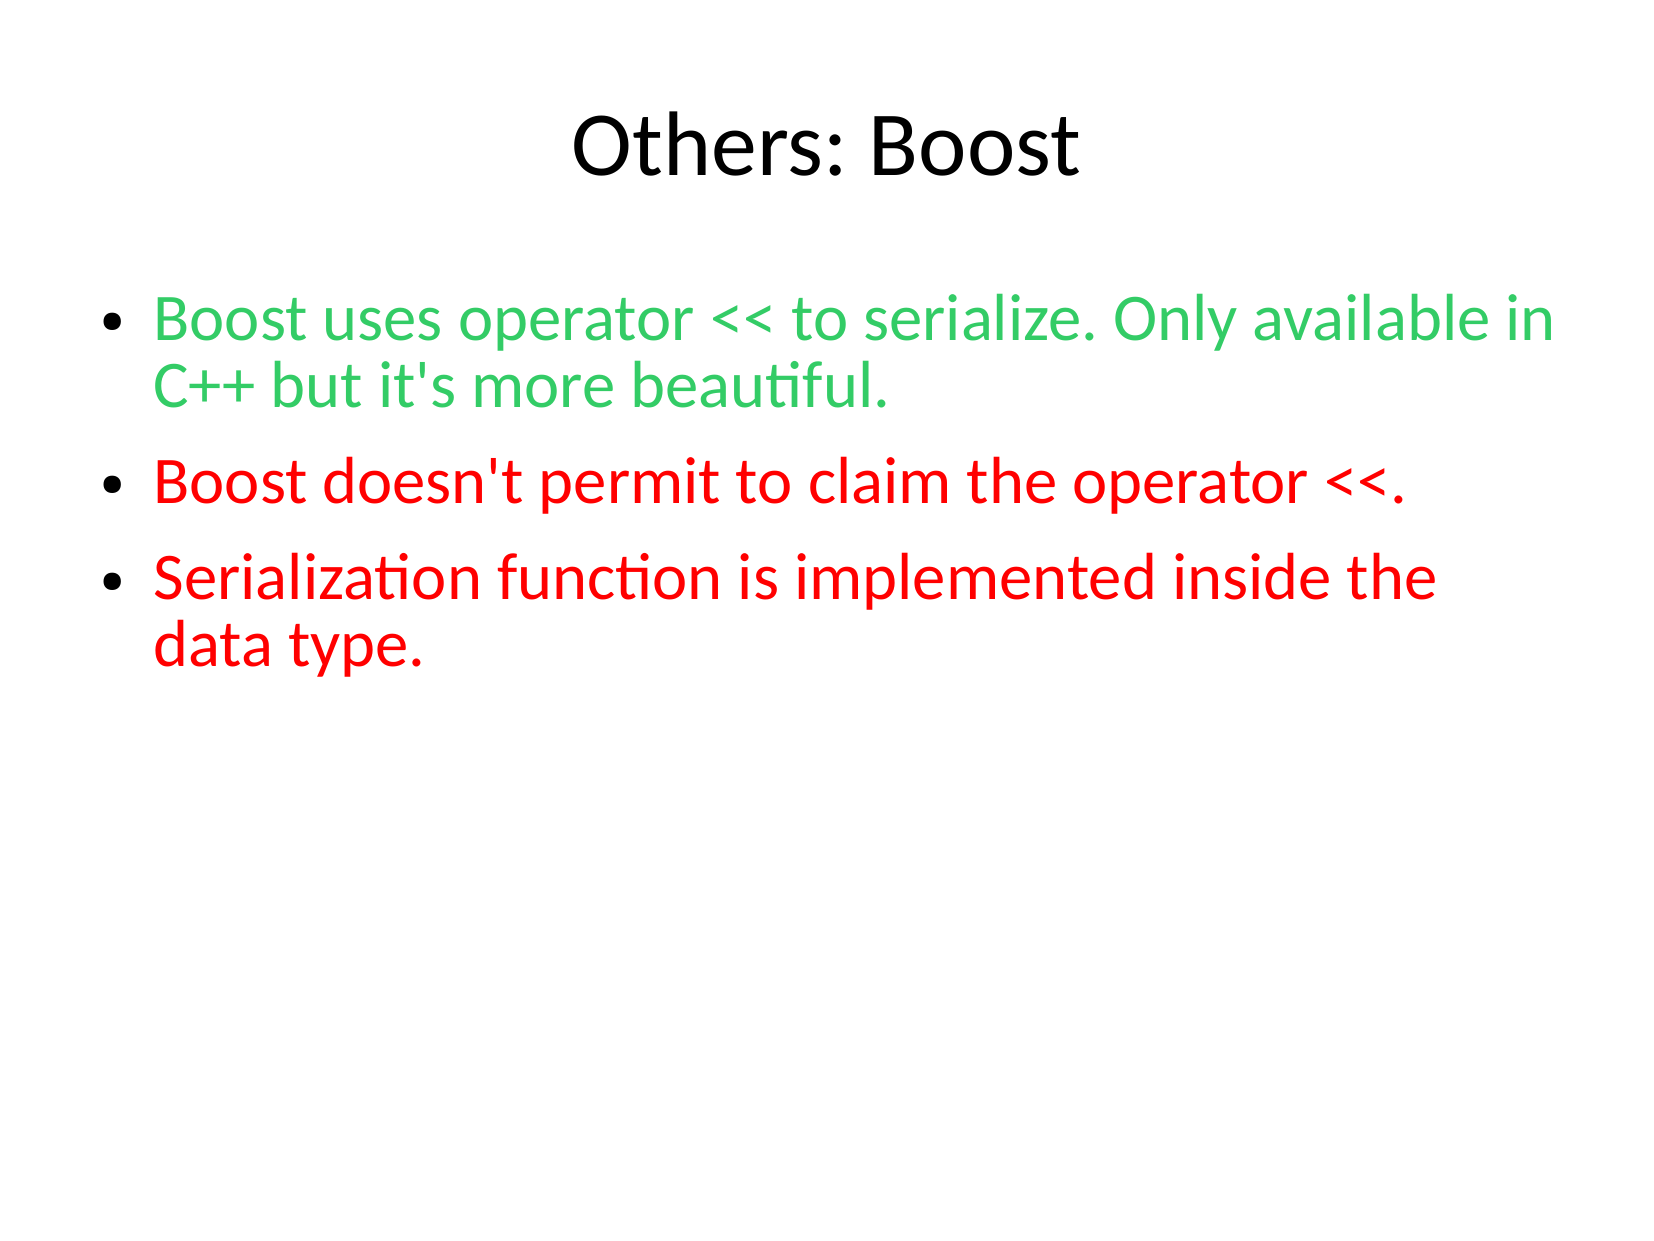

# Others: Boost
Boost uses operator << to serialize. Only available in C++ but it's more beautiful.
Boost doesn't permit to claim the operator <<.
Serialization function is implemented inside the data type.